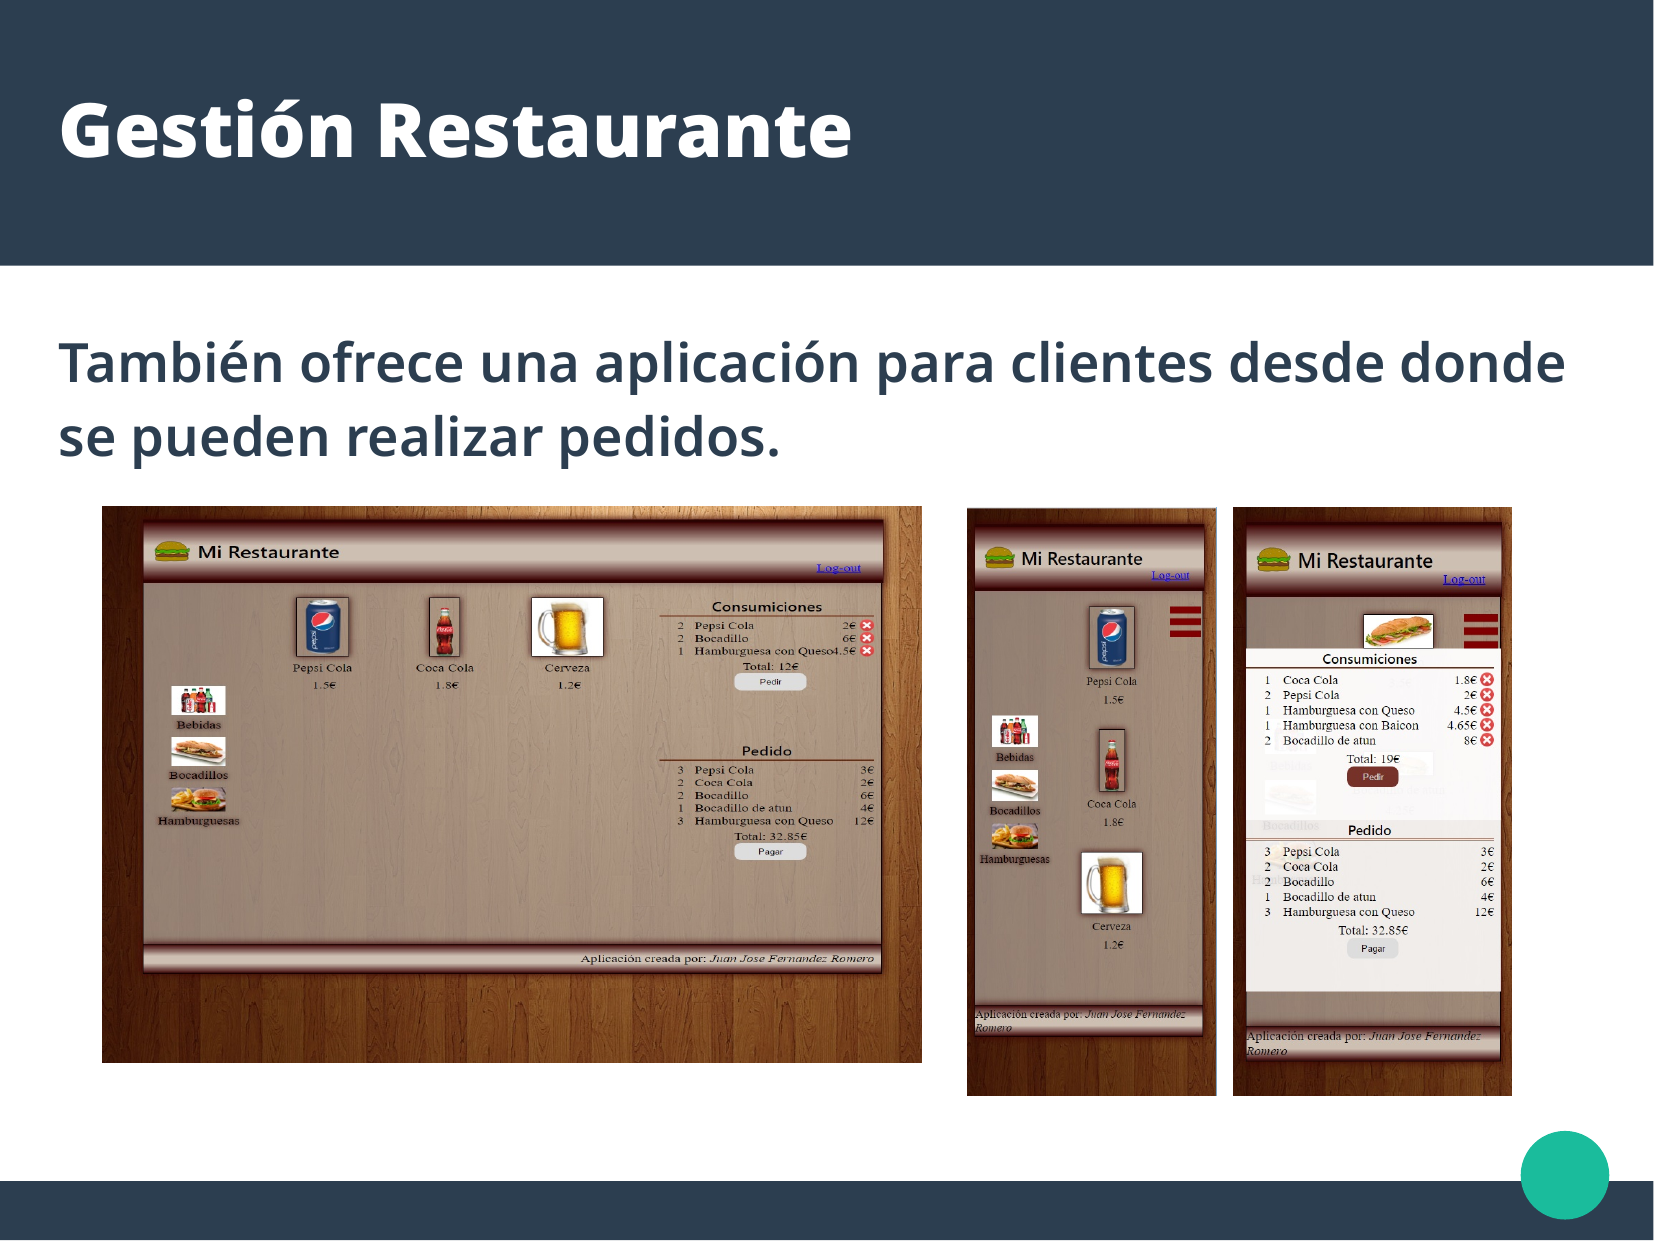

# Gestión Restaurante
También ofrece una aplicación para clientes desde donde se pueden realizar pedidos.